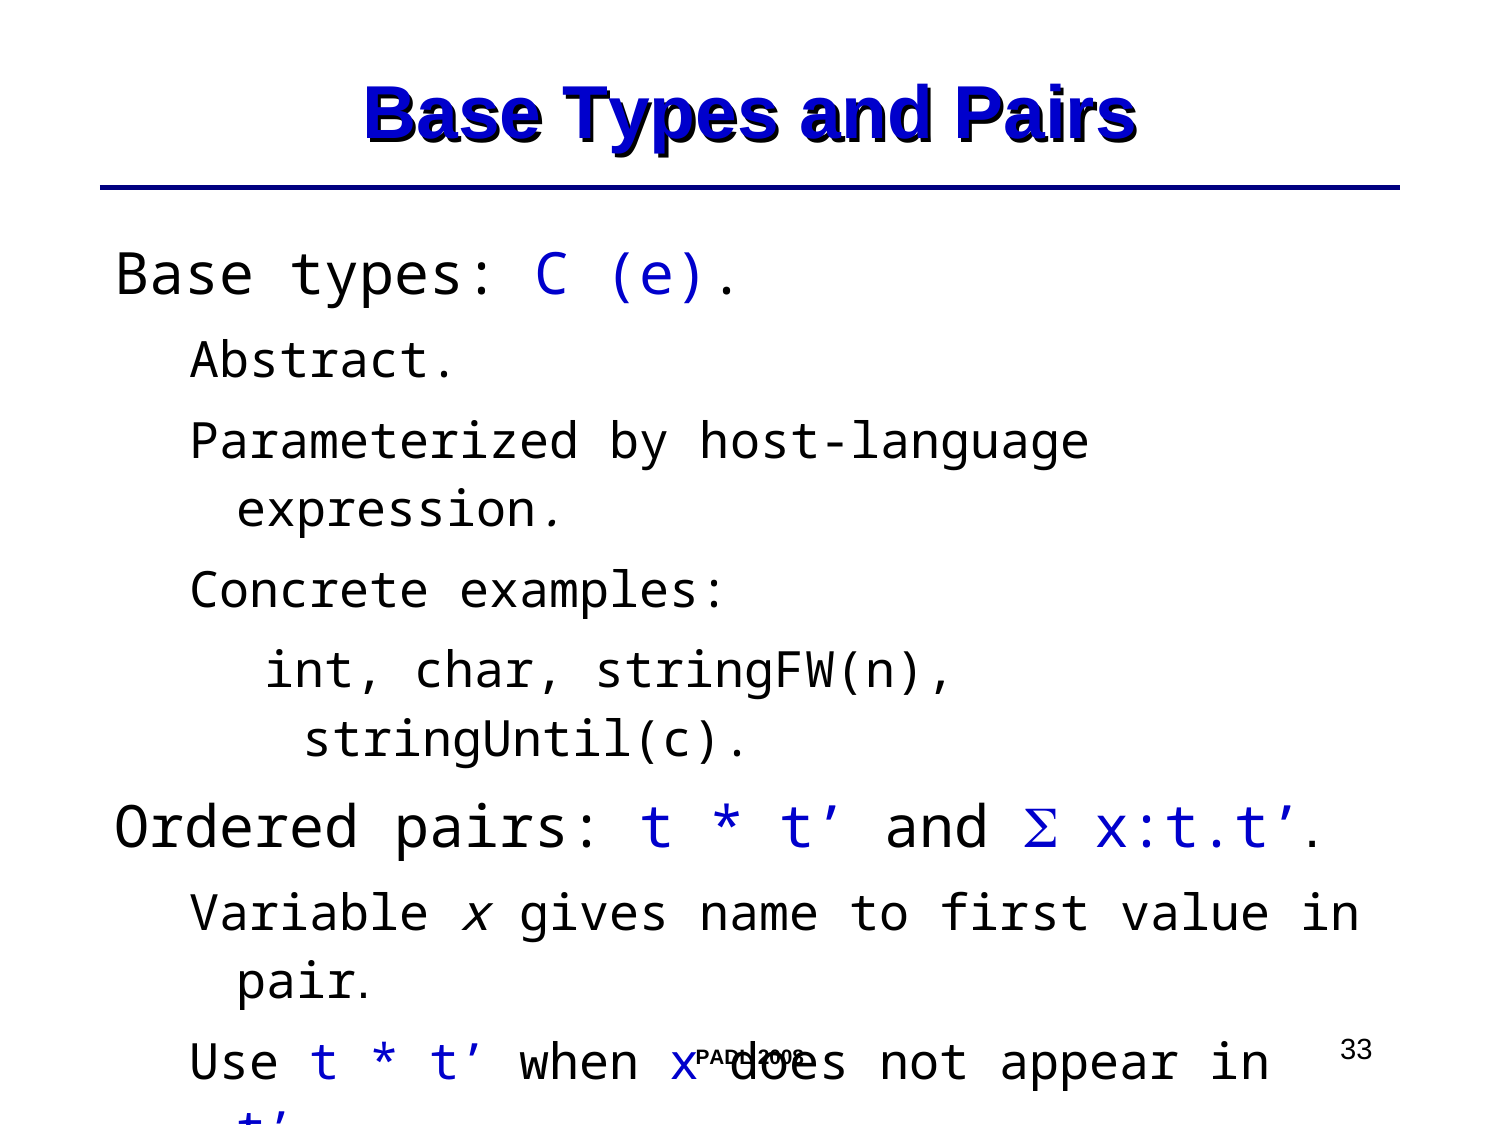

# Base Types and Pairs
Base types: C (e).
Abstract.
Parameterized by host-language expression.
Concrete examples:
int, char, stringFW(n), stringUntil(c).
Ordered pairs: t * t’ and  x:t.t’.
Variable x gives name to first value in pair.
Use t * t’ when x does not appear in t’.
33